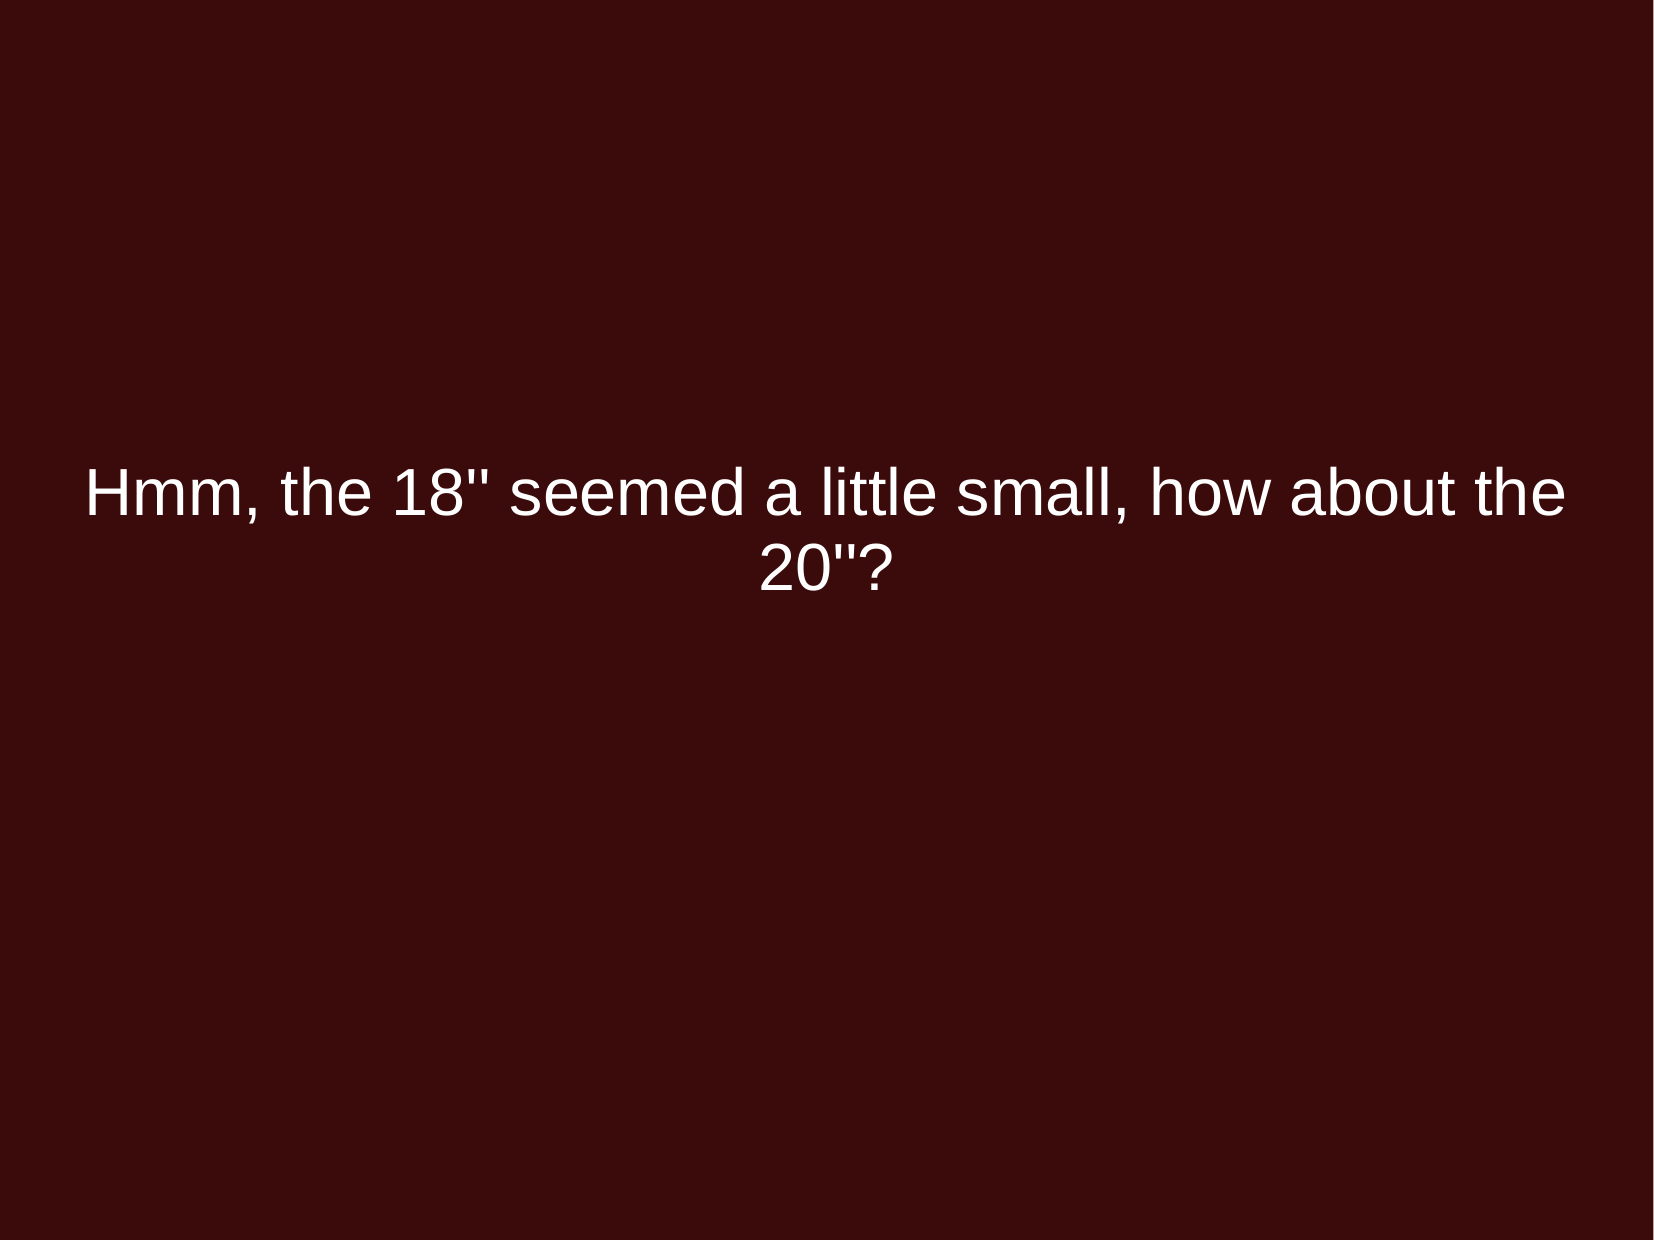

# Hmm, the 18'' seemed a little small, how about the 20''?